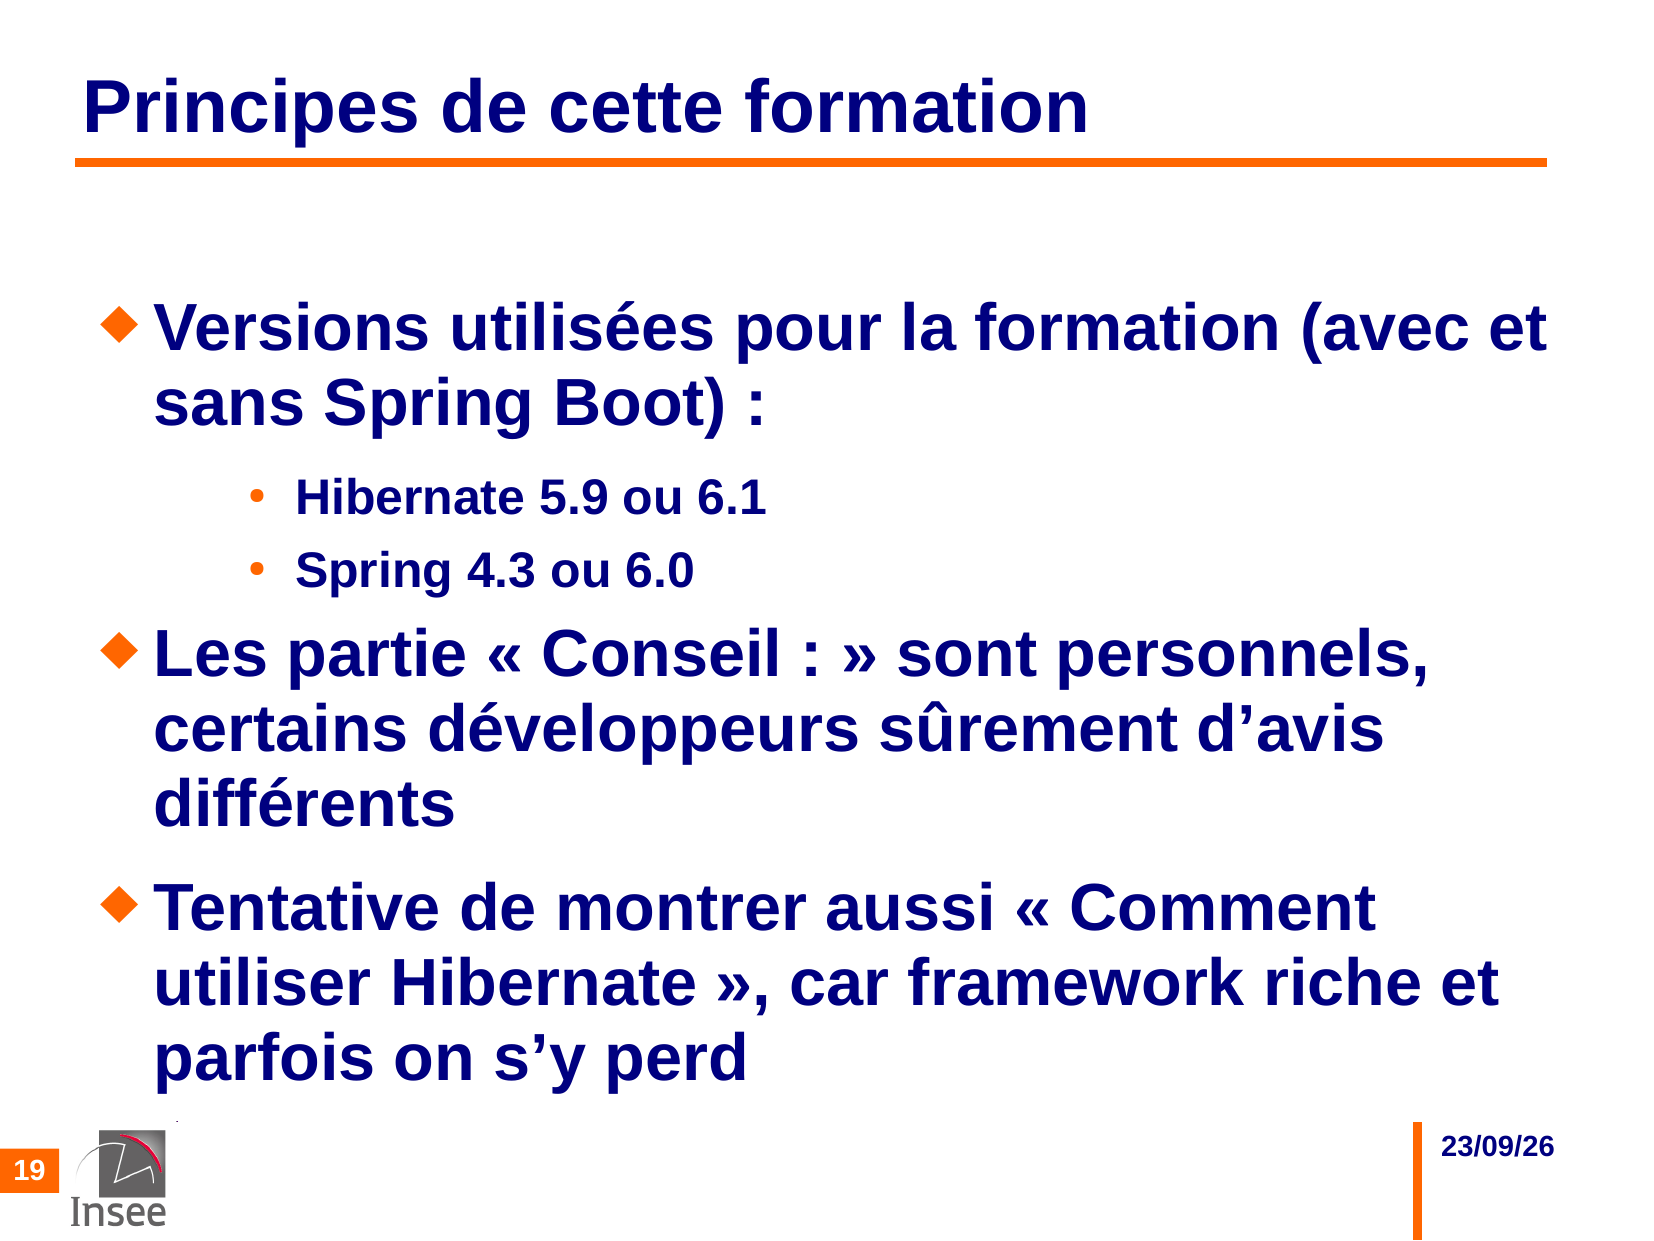

# Principes de cette formation
Versions utilisées pour la formation (avec et sans Spring Boot) :
Hibernate 5.9 ou 6.1
Spring 4.3 ou 6.0
Les partie « Conseil : » sont personnels, certains développeurs sûrement d’avis différents
Tentative de montrer aussi « Comment utiliser Hibernate », car framework riche et parfois on s’y perd
19